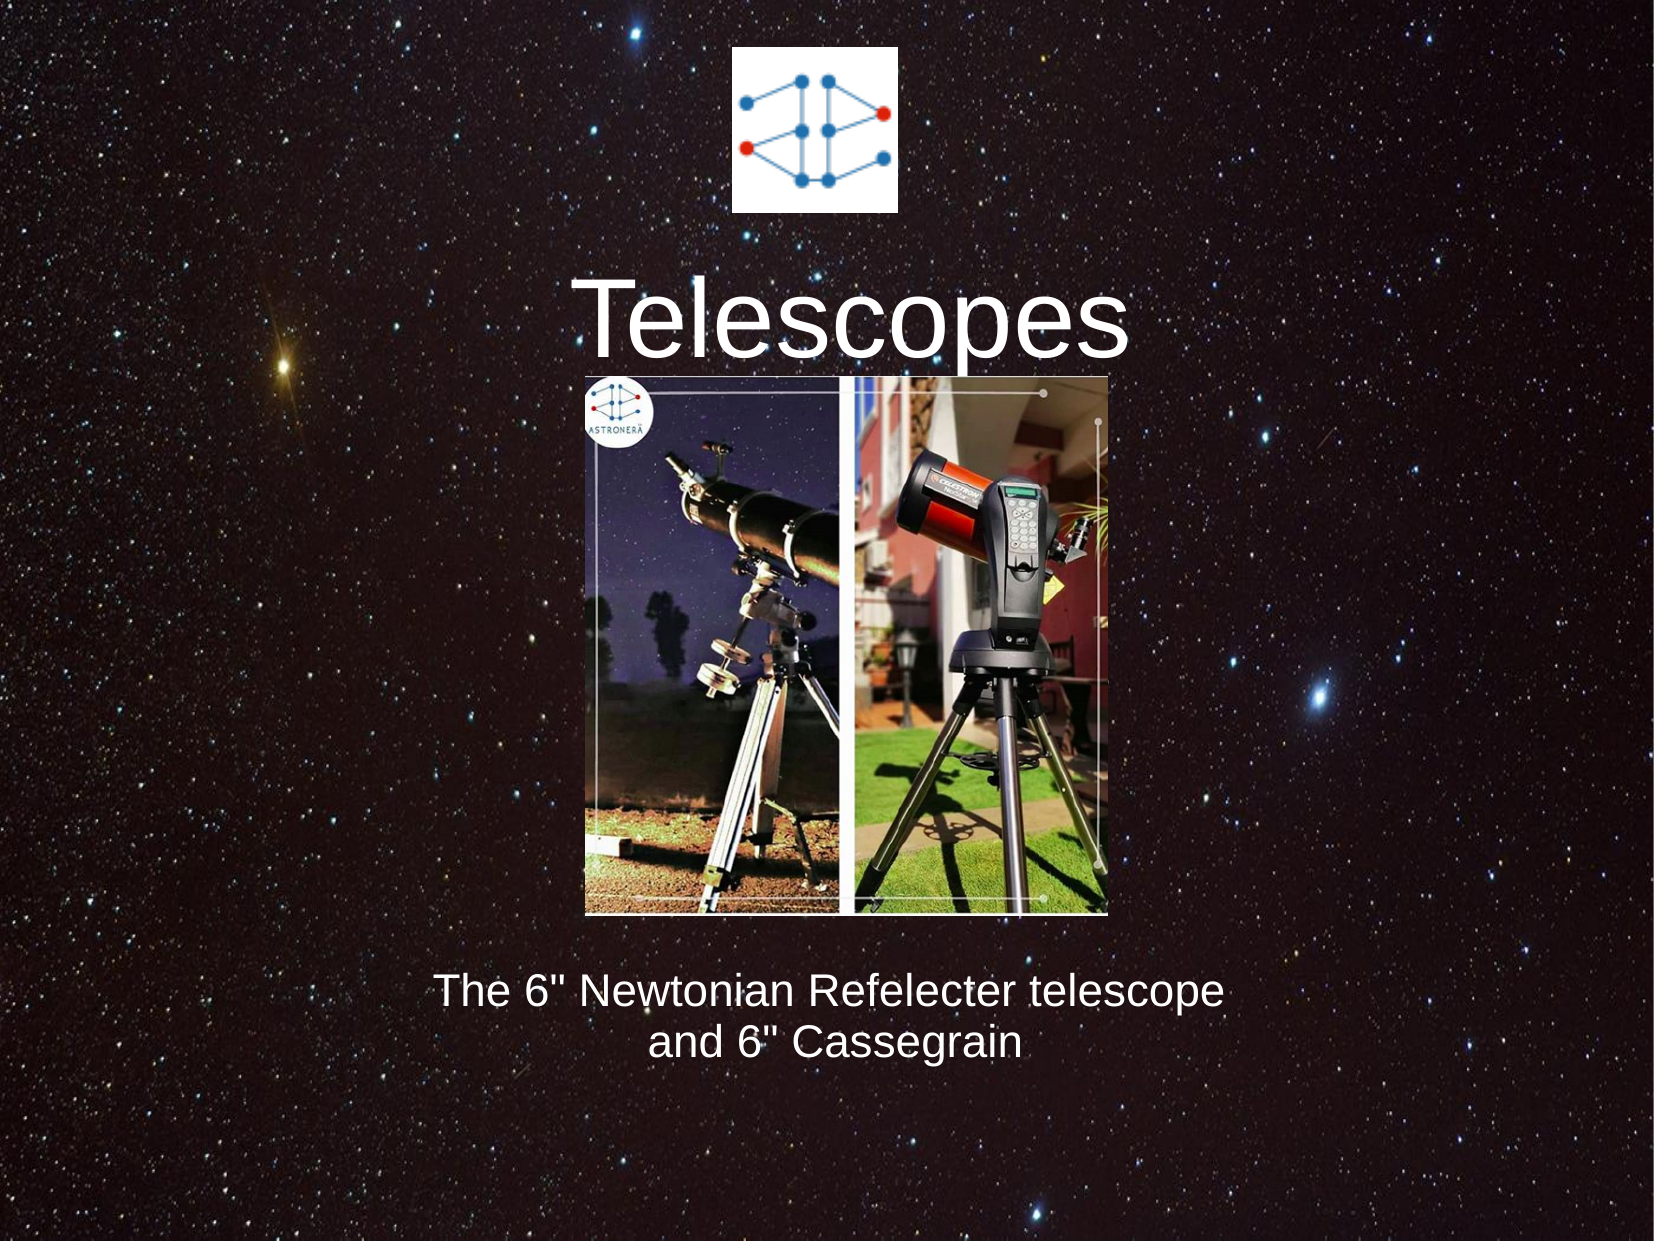

Telescopes
The 6" Newtonian Refelecter telescope and 6" Cassegrain